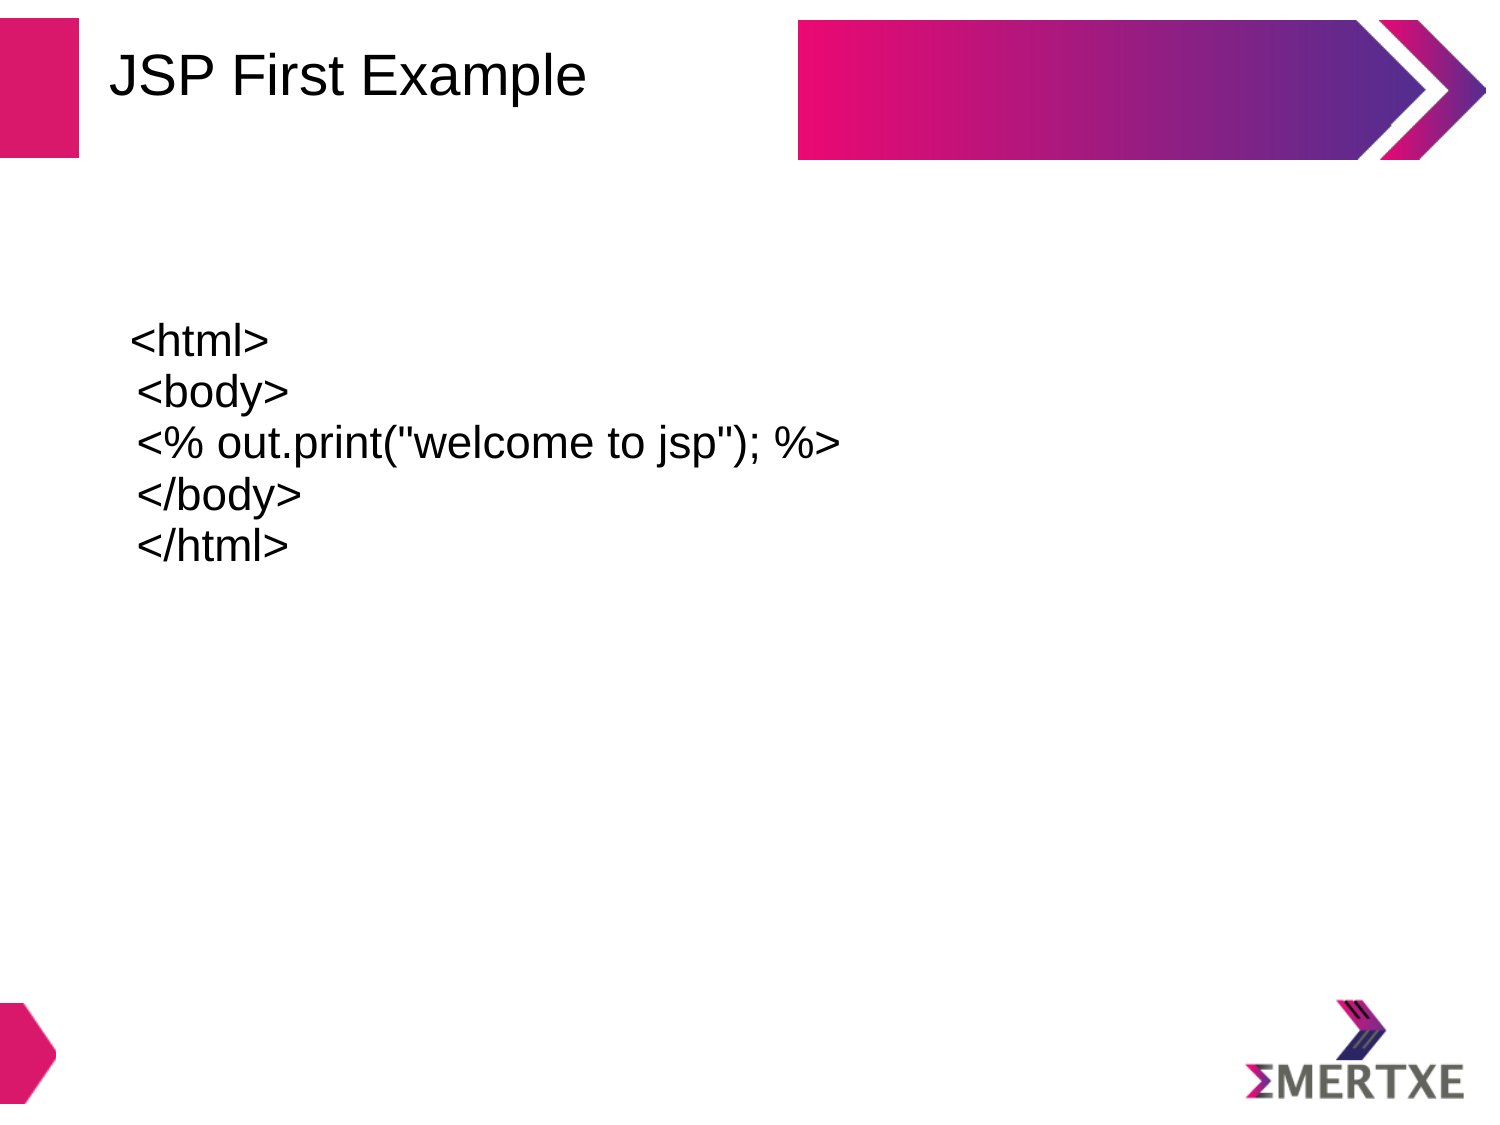

JSP First Example
 <html>
 <body>
 <% out.print("welcome to jsp"); %>
 </body>
 </html>